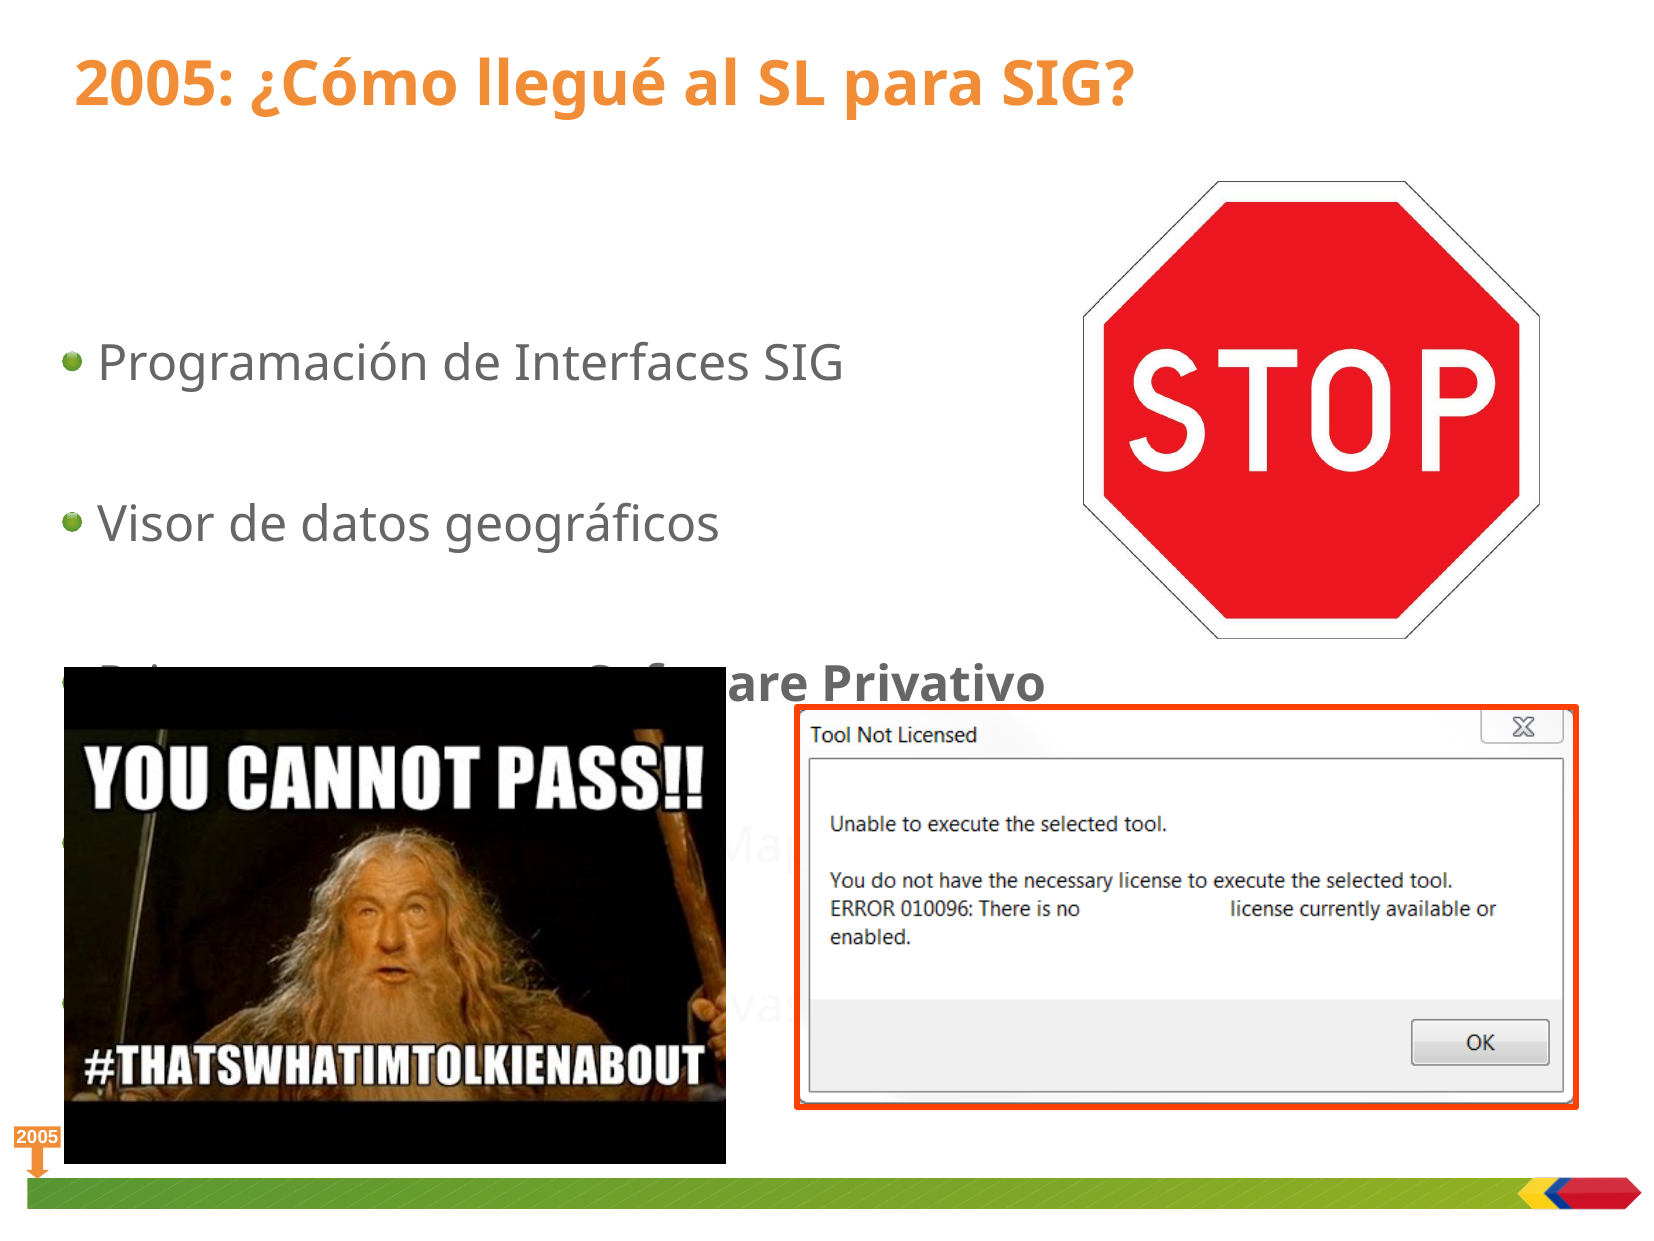

# 2005: ¿Cómo llegué al SL para SIG?
Programación de Interfaces SIG
Visor de datos geográficos
Primer contacto con Software Privativo
Software Libre para SIG: MapWinGIS
¡Varias ventajas comparativas!
2005